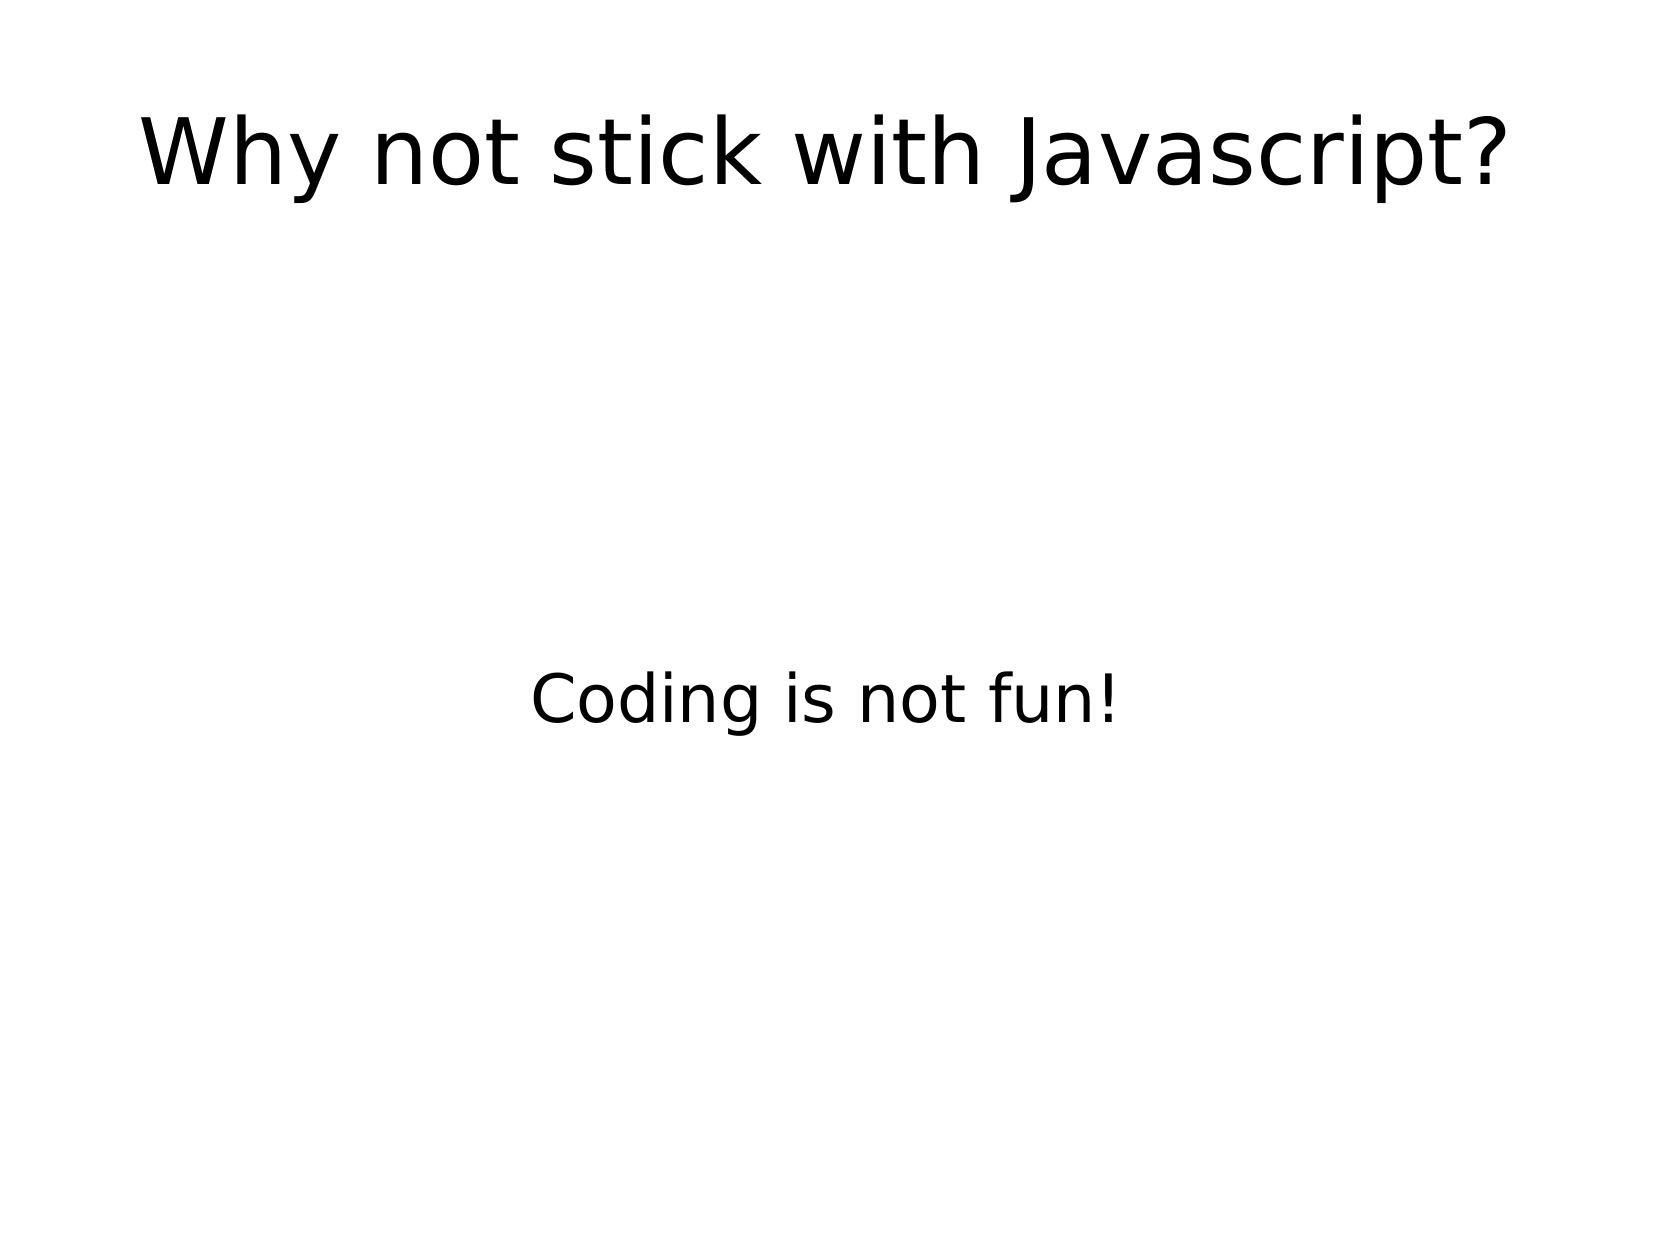

# Why not stick with Javascript?
Coding is not fun!